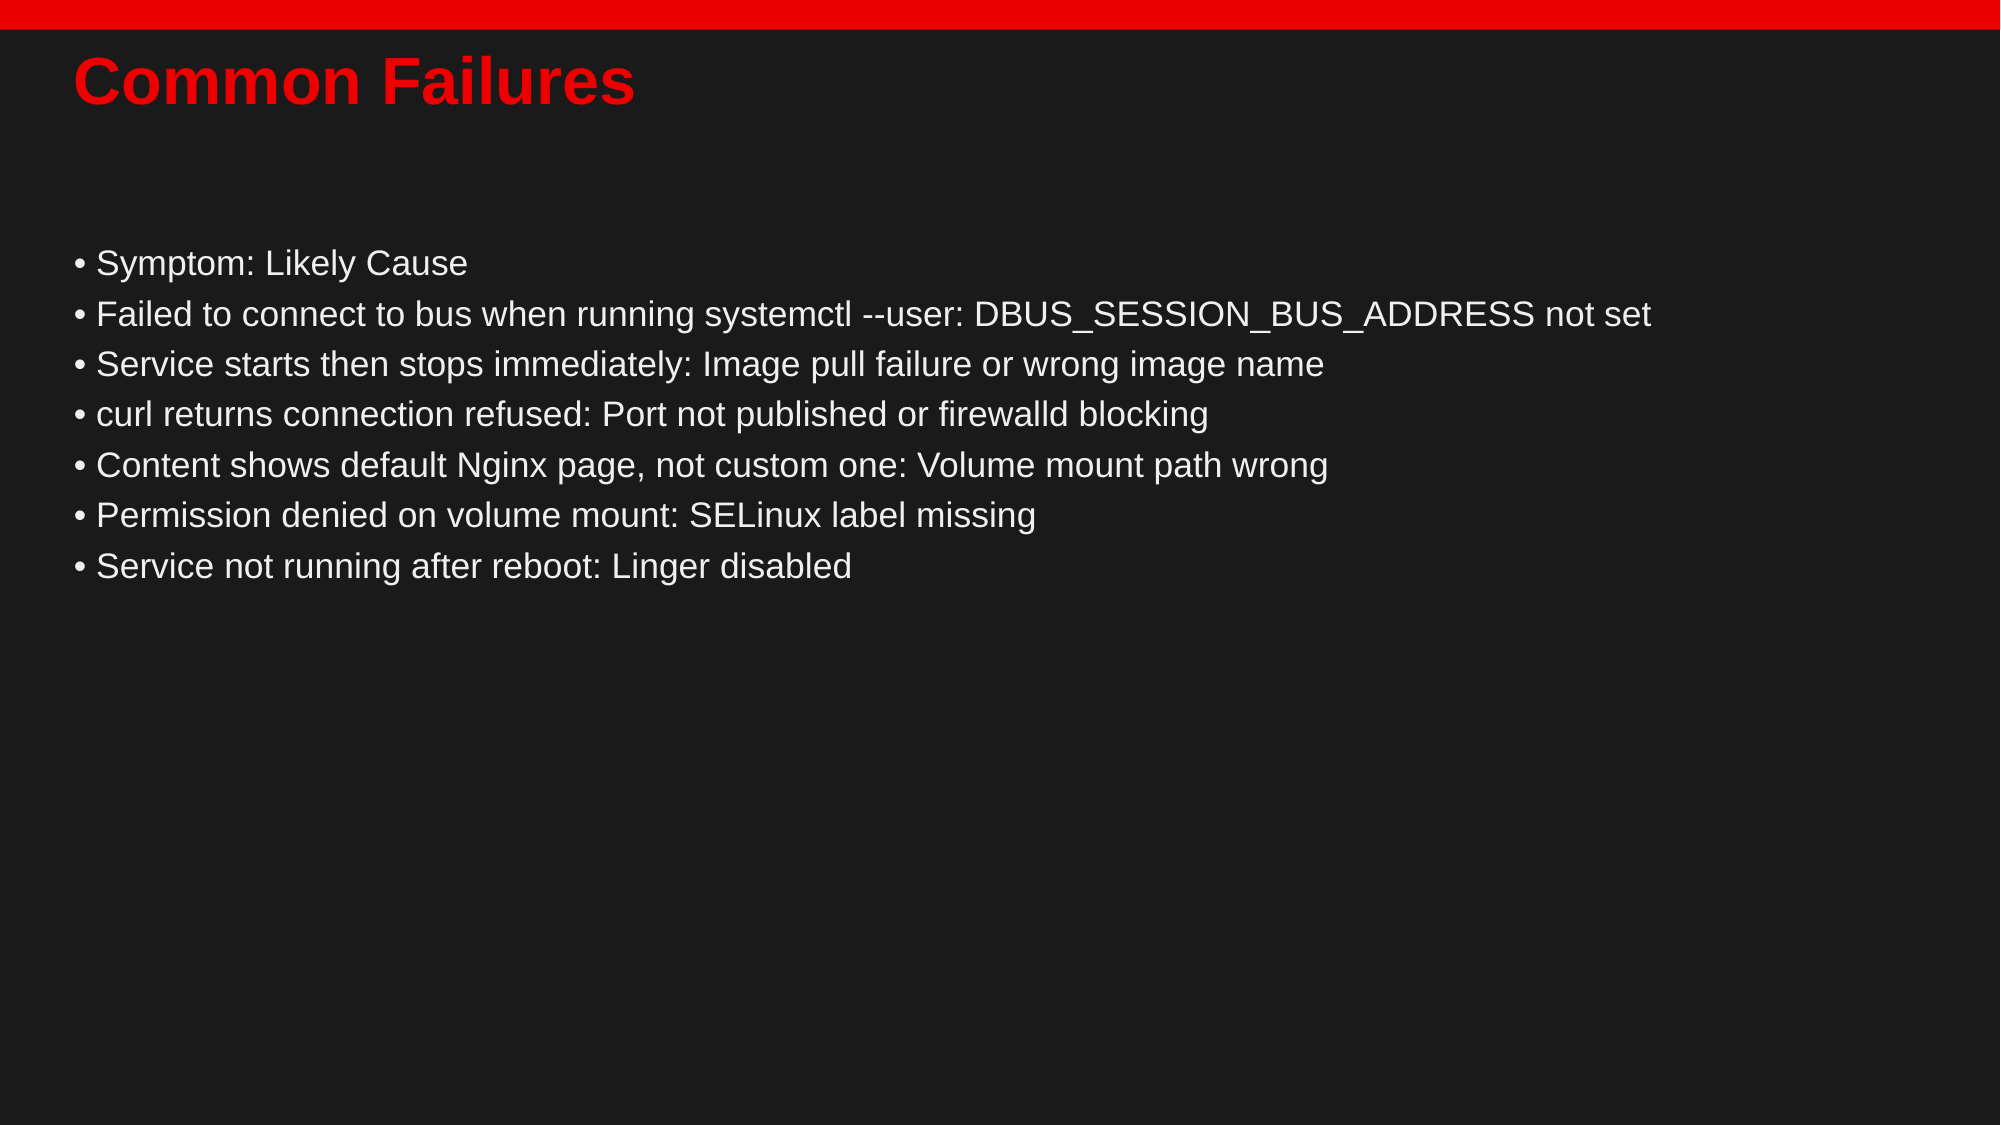

Common Failures
• Symptom: Likely Cause
• Failed to connect to bus when running systemctl --user: DBUS_SESSION_BUS_ADDRESS not set
• Service starts then stops immediately: Image pull failure or wrong image name
• curl returns connection refused: Port not published or firewalld blocking
• Content shows default Nginx page, not custom one: Volume mount path wrong
• Permission denied on volume mount: SELinux label missing
• Service not running after reboot: Linger disabled